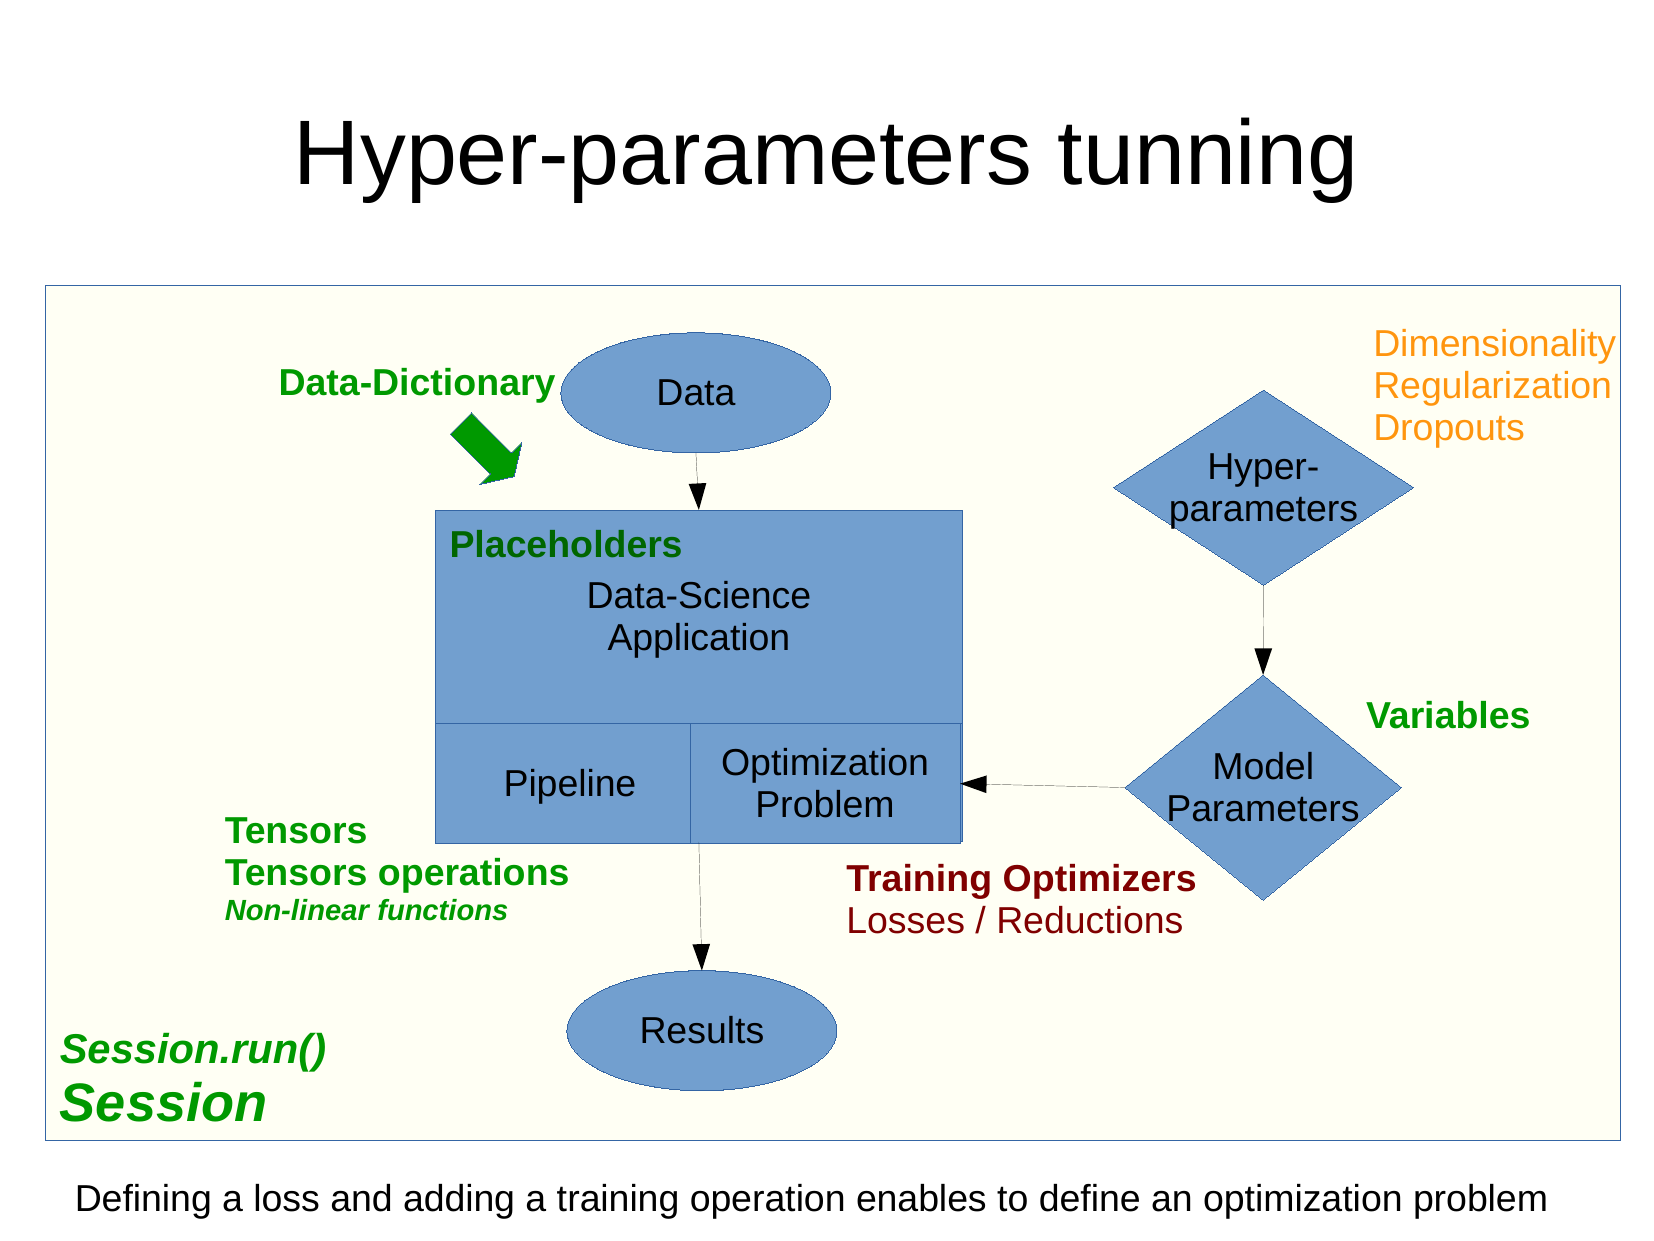

# Hyper-parameters tunning
Session.run()
Session
Dimensionality
Regularization
Dropouts
Data
Data-Dictionary
Hyper-
parameters
Placeholders
Data-Science
Application
Model
Parameters
Variables
Pipeline
Optimization
Problem
Tensors
Tensors operations
Non-linear functions
Training Optimizers
Losses / Reductions
Results
Defining a loss and adding a training operation enables to define an optimization problem